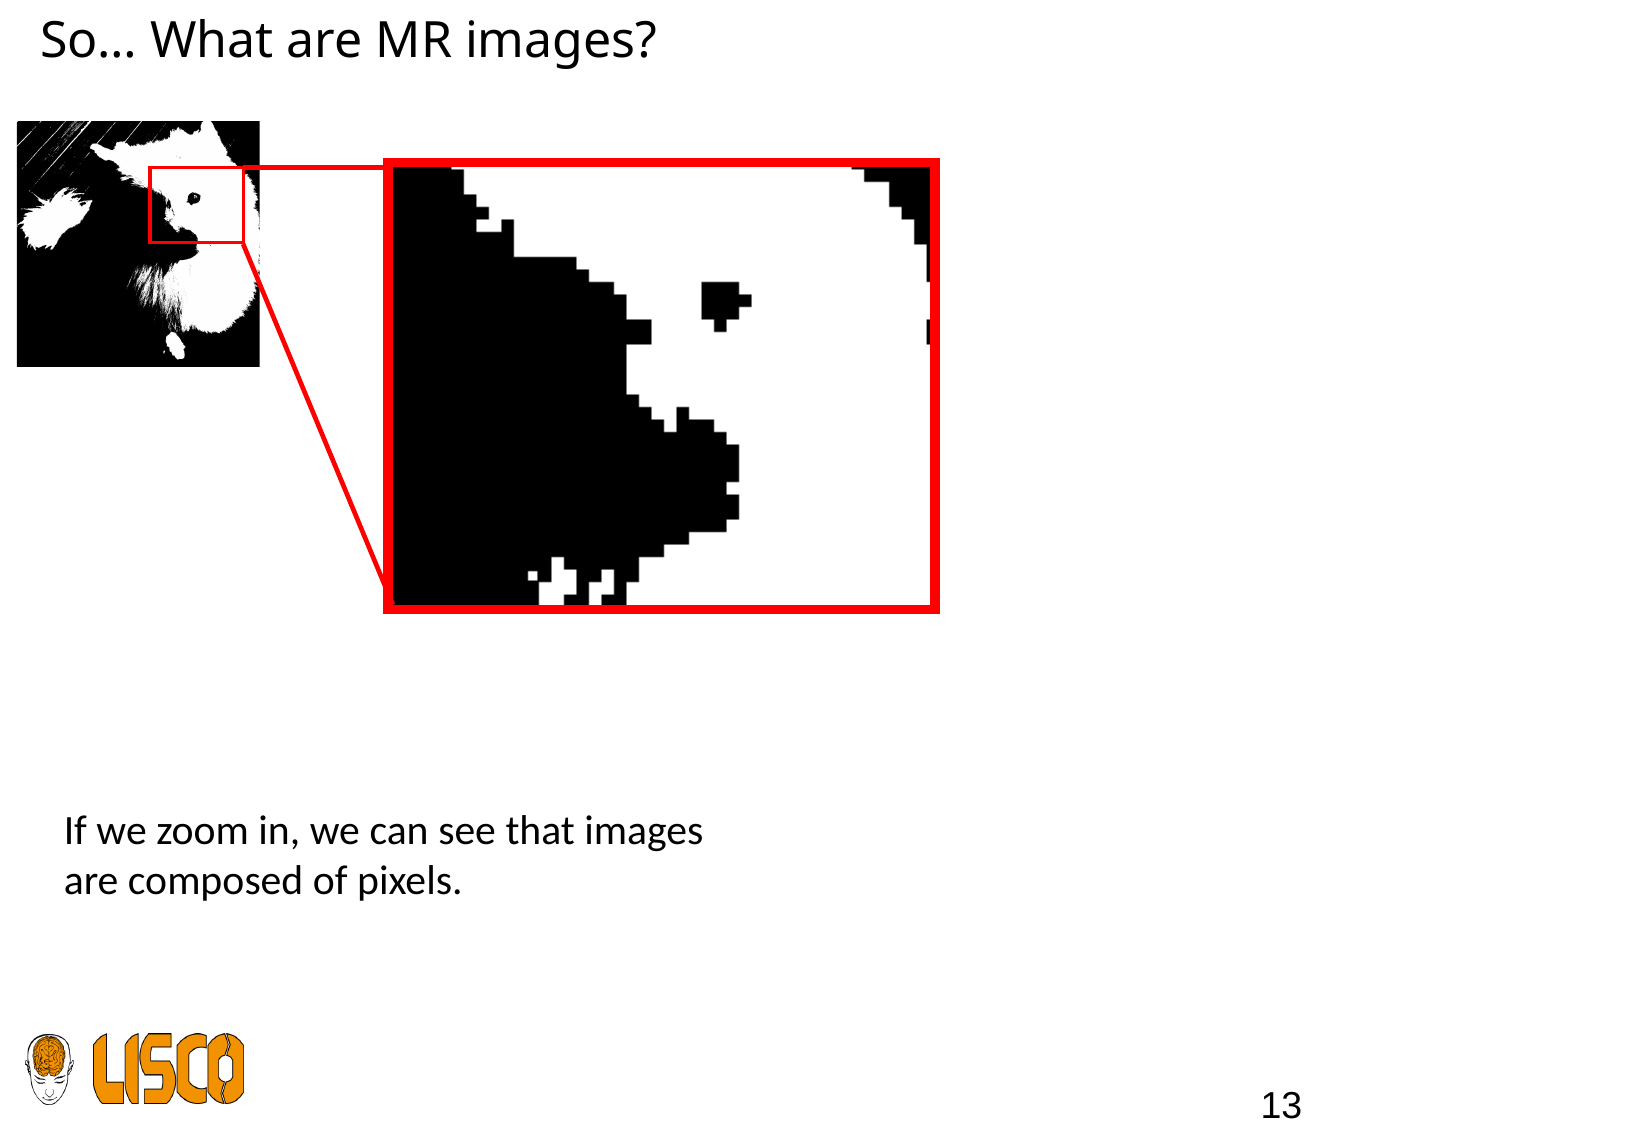

So… What are MR images?
If we zoom in, we can see that images are composed of pixels.